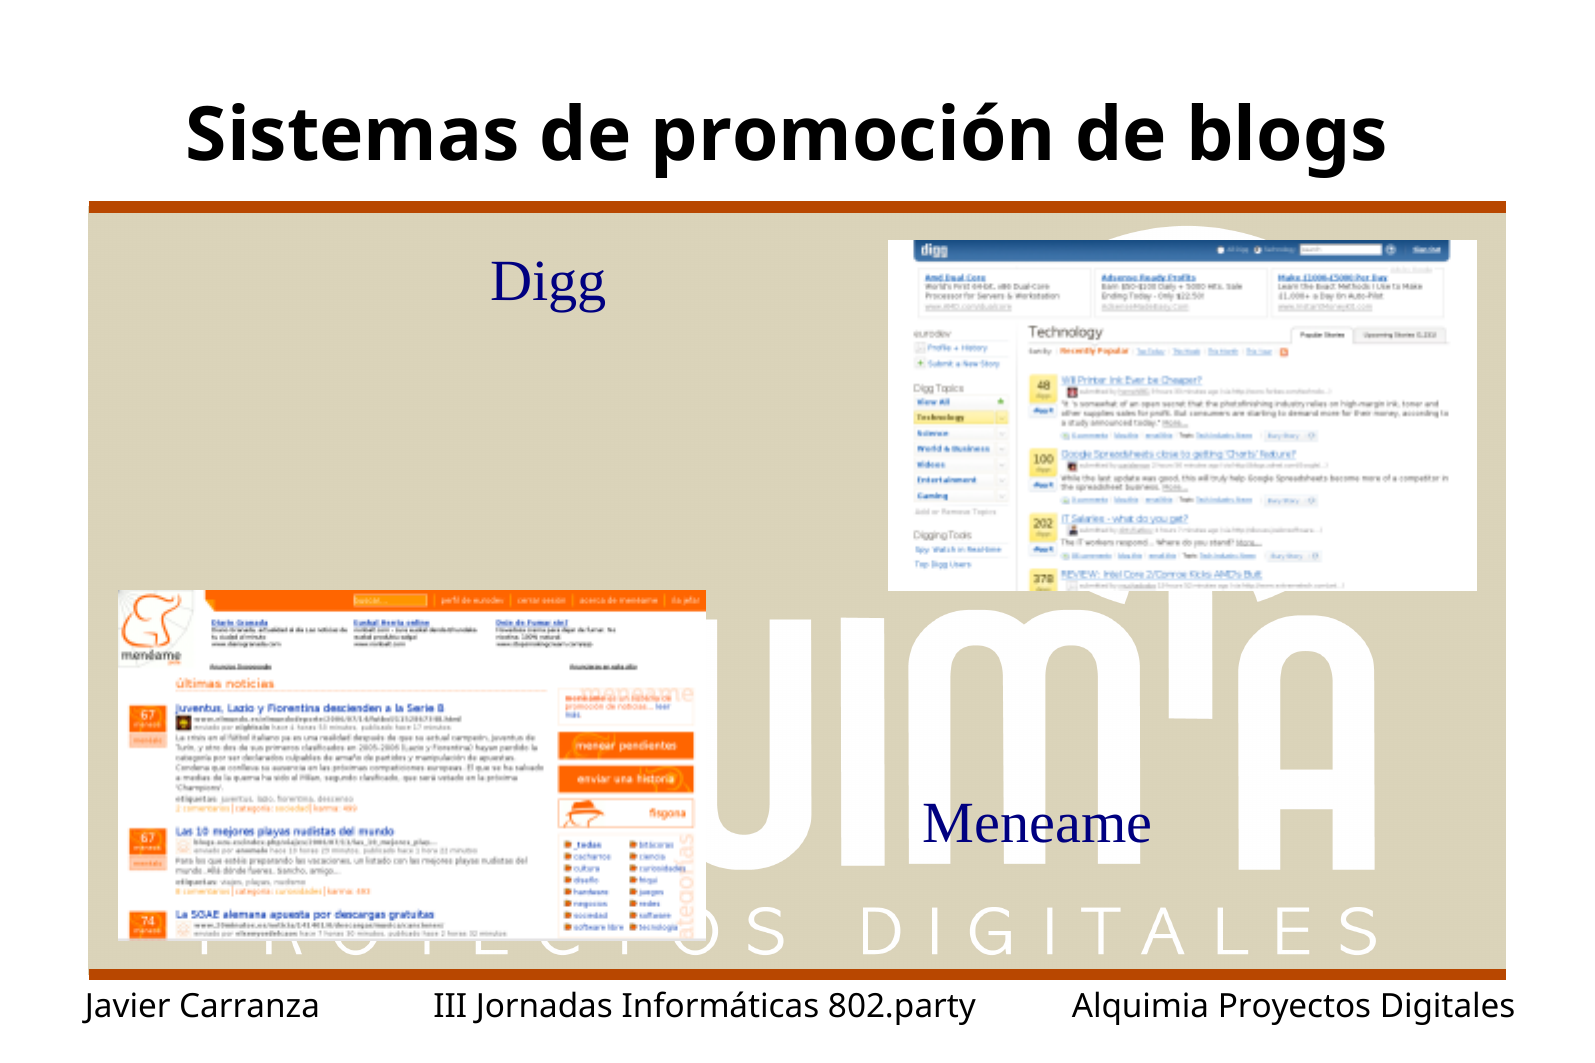

# Sistemas de promoción de blogs
Digg
Meneame
 Javier Carranza III Jornadas Informáticas 802.party Alquimia Proyectos Digitales